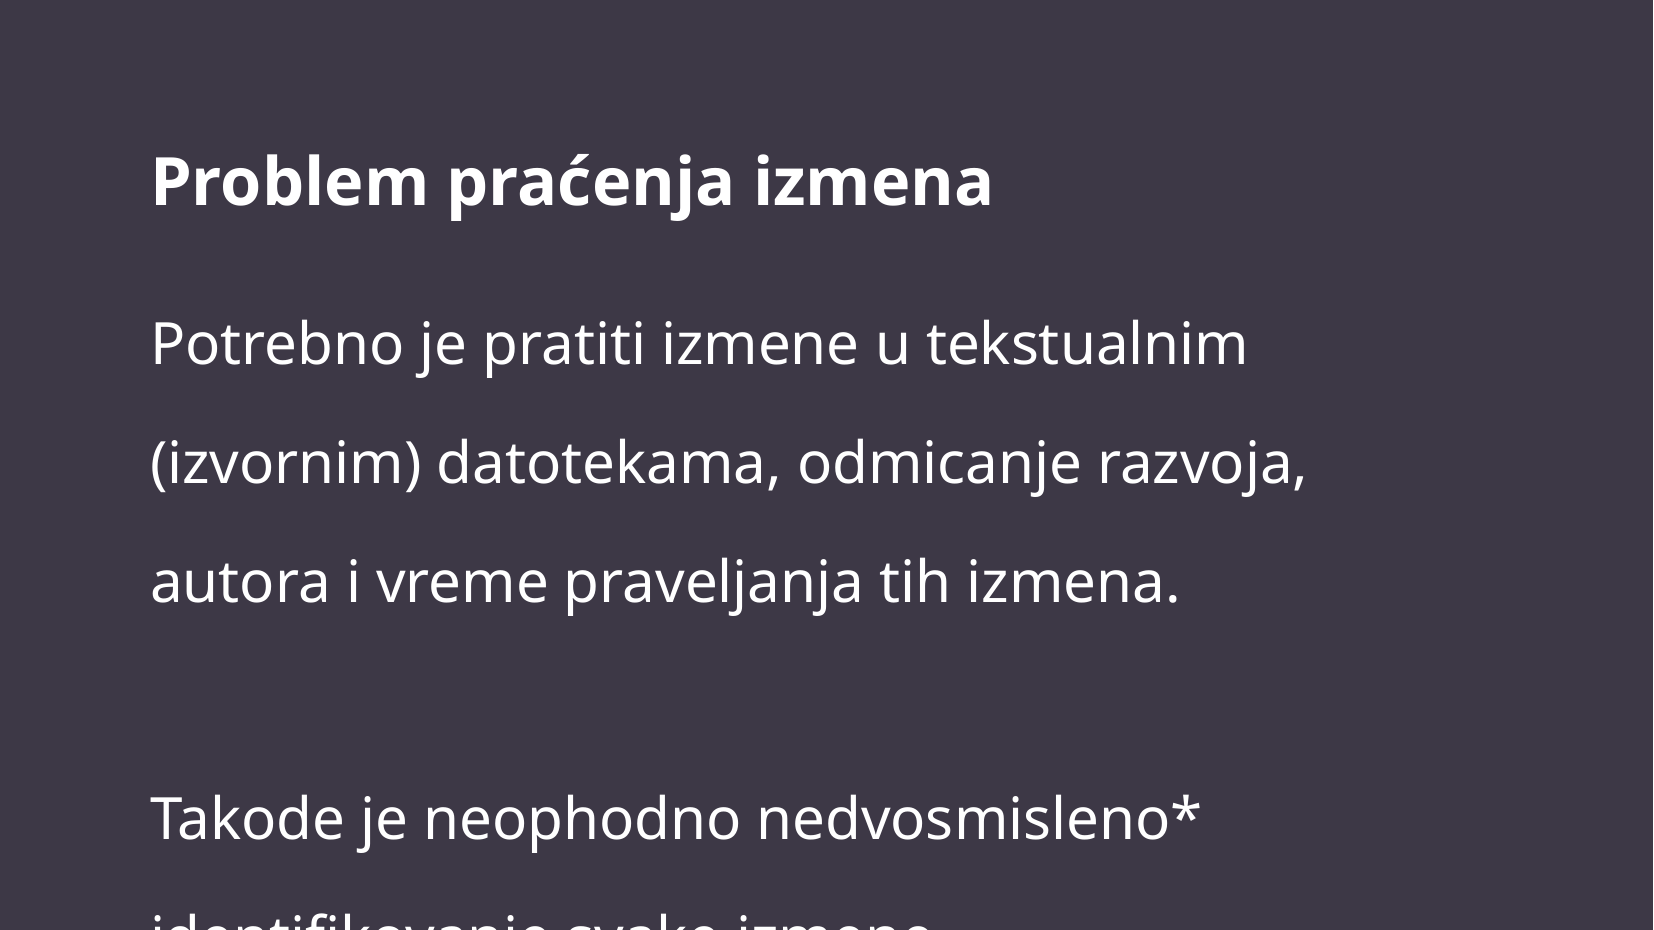

# Problem praćenja izmena
Potrebno je pratiti izmene u tekstualnim (izvornim) datotekama, odmicanje razvoja, autora i vreme praveljanja tih izmena.
Takode je neophodno nedvosmisleno* identifikovanje svake izmene.